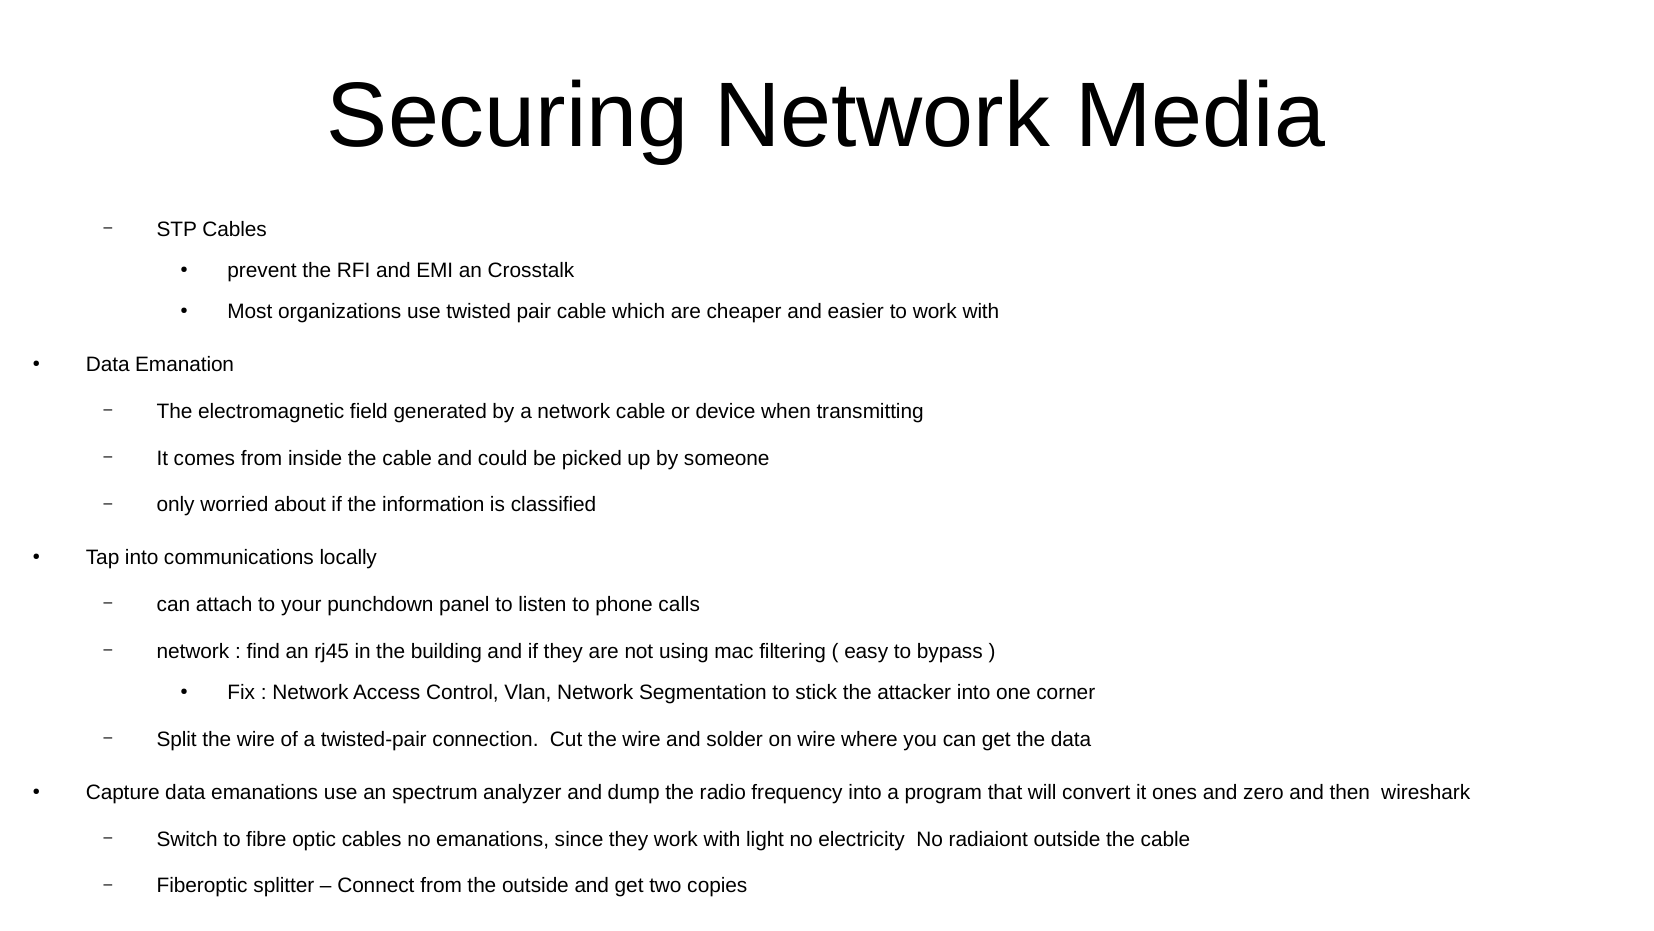

# Securing Network Media
STP Cables
prevent the RFI and EMI an Crosstalk
Most organizations use twisted pair cable which are cheaper and easier to work with
Data Emanation
The electromagnetic field generated by a network cable or device when transmitting
It comes from inside the cable and could be picked up by someone
only worried about if the information is classified
Tap into communications locally
can attach to your punchdown panel to listen to phone calls
network : find an rj45 in the building and if they are not using mac filtering ( easy to bypass )
Fix : Network Access Control, Vlan, Network Segmentation to stick the attacker into one corner
Split the wire of a twisted-pair connection. Cut the wire and solder on wire where you can get the data
Capture data emanations use an spectrum analyzer and dump the radio frequency into a program that will convert it ones and zero and then wireshark
Switch to fibre optic cables no emanations, since they work with light no electricity No radiaiont outside the cable
Fiberoptic splitter – Connect from the outside and get two copies